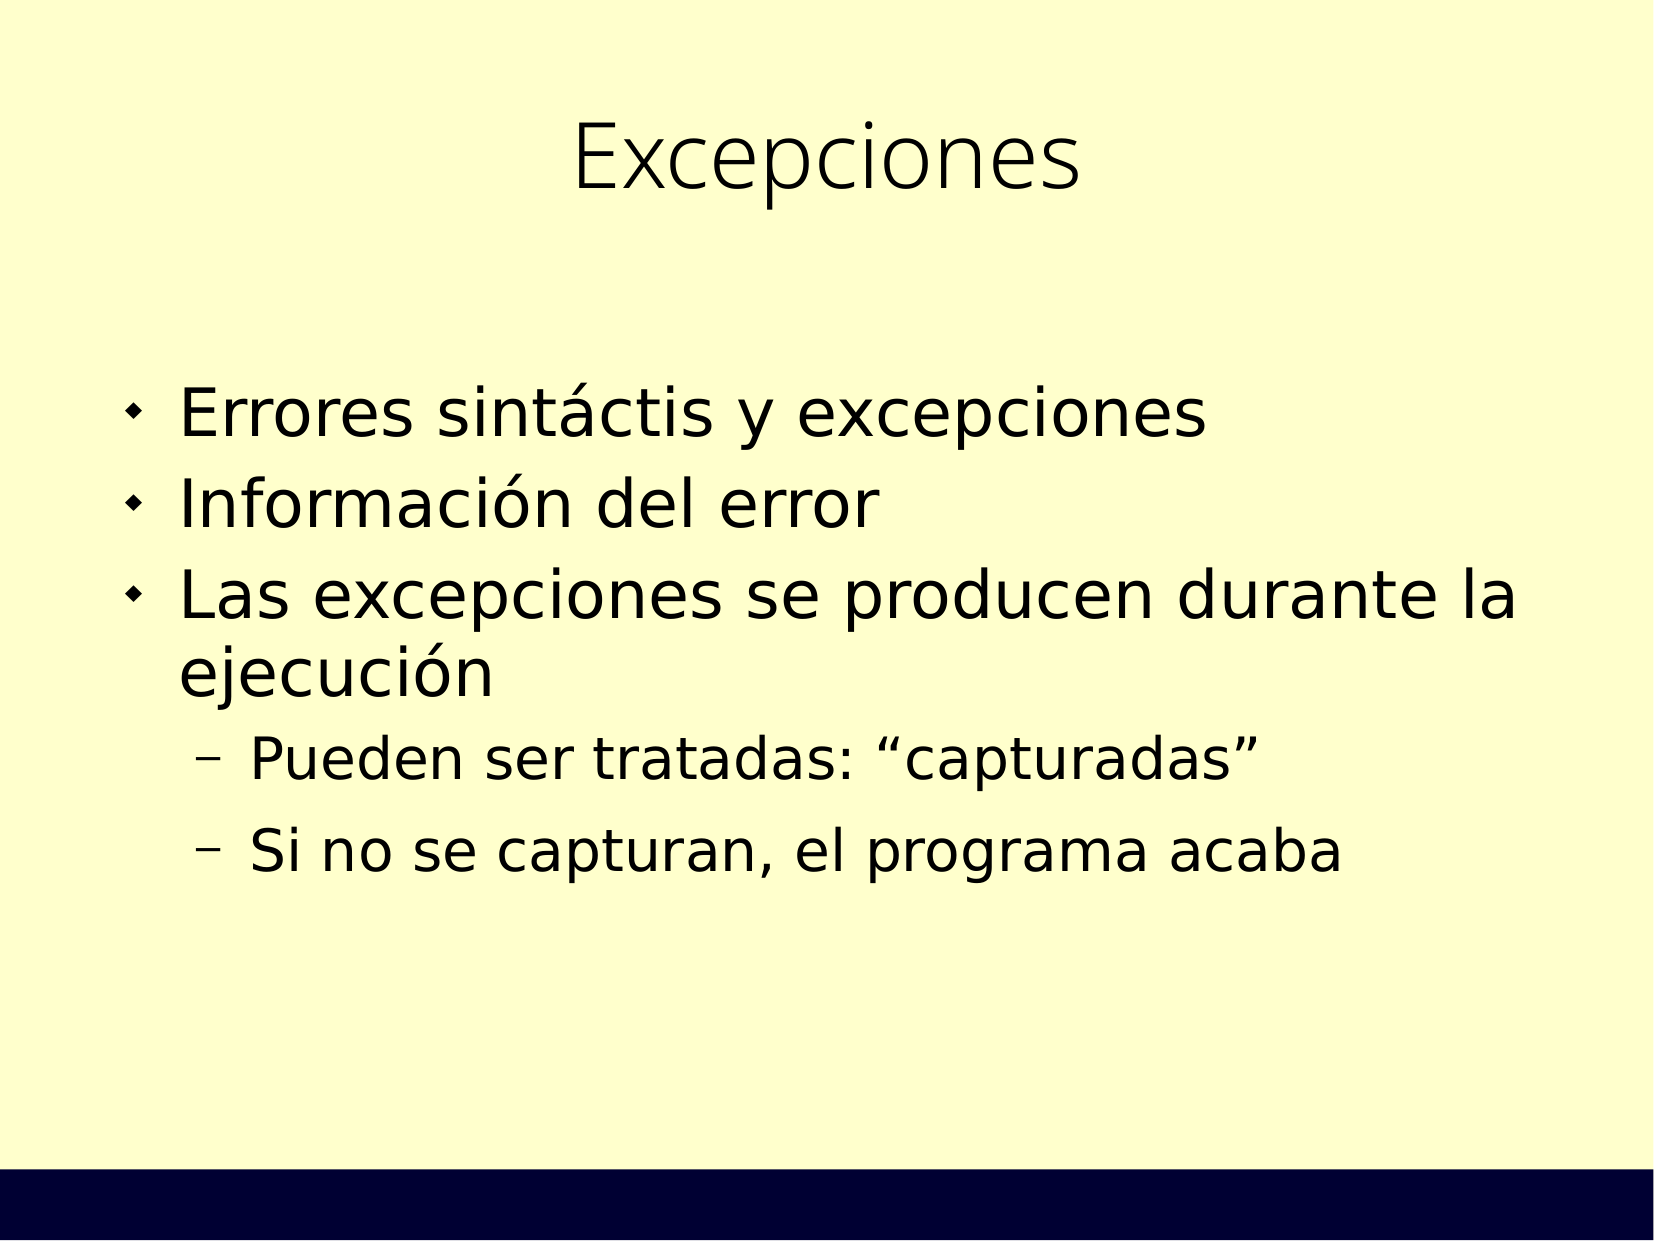

# Excepciones
Errores sintáctis y excepciones
Información del error
Las excepciones se producen durante la ejecución
Pueden ser tratadas: “capturadas”
Si no se capturan, el programa acaba